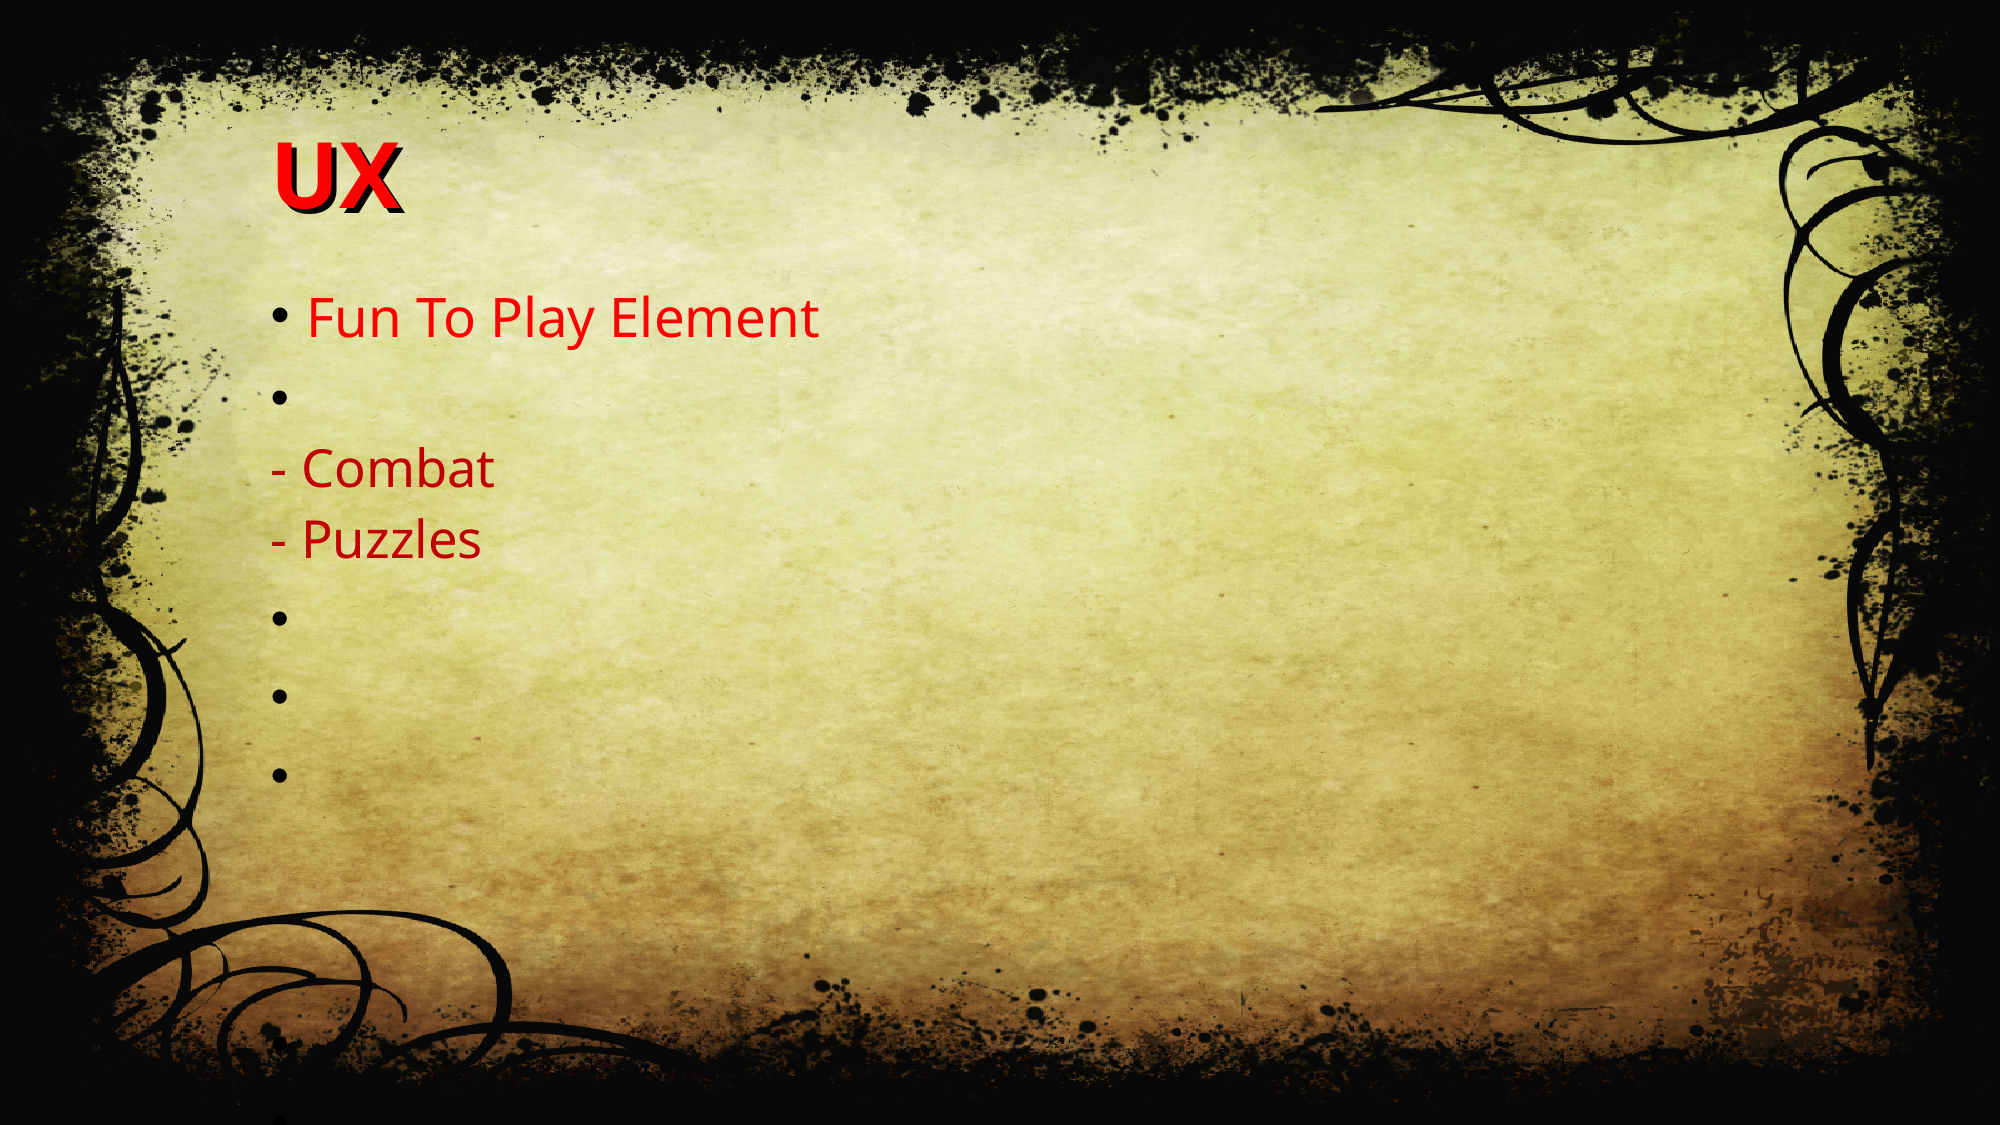

# UX
Fun To Play Element
- Combat
- Puzzles